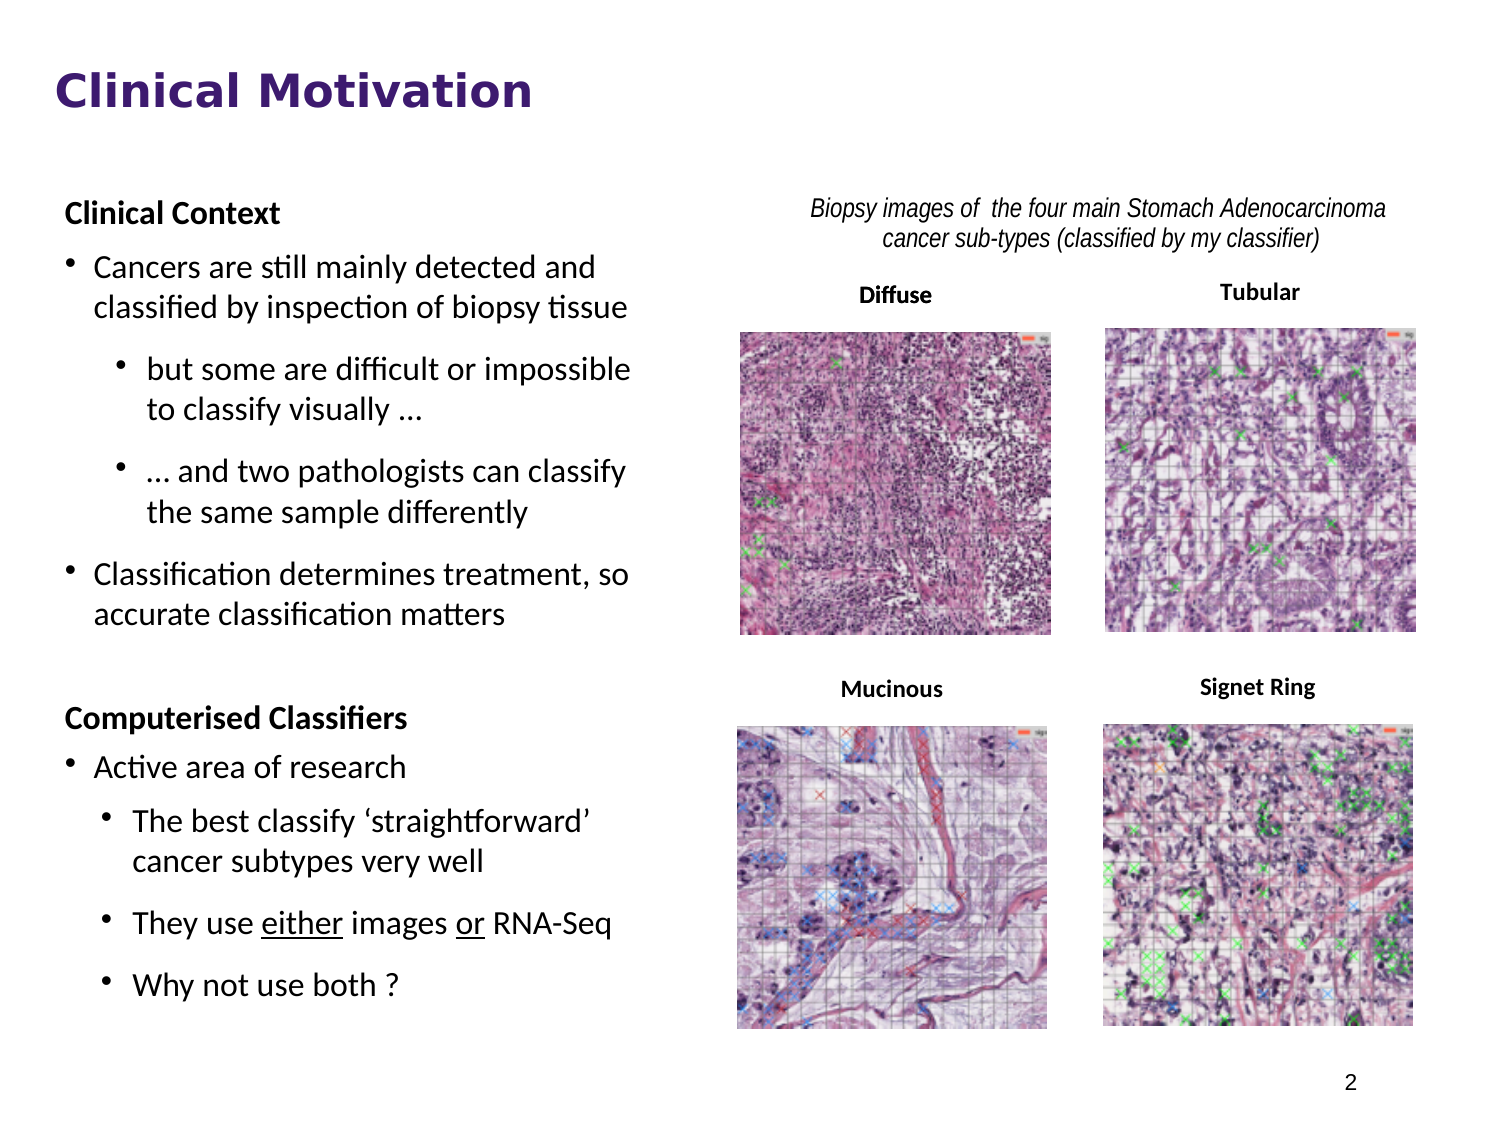

# Clinical Motivation
Clinical Context
Cancers are still mainly detected and classified by inspection of biopsy tissue
but some are difficult or impossible to classify visually ...
… and two pathologists can classify the same sample differently
Classification determines treatment, so accurate classification matters
Computerised Classifiers
Active area of research
The best classify ‘straightforward’ cancer subtypes very well
They use either images or RNA-Seq
Why not use both ?
Biopsy images of the four main Stomach Adenocarcinoma
cancer sub-types (classified by my classifier)
Tubular
Diffuse
Diffuse
Signet Ring
Mucinous